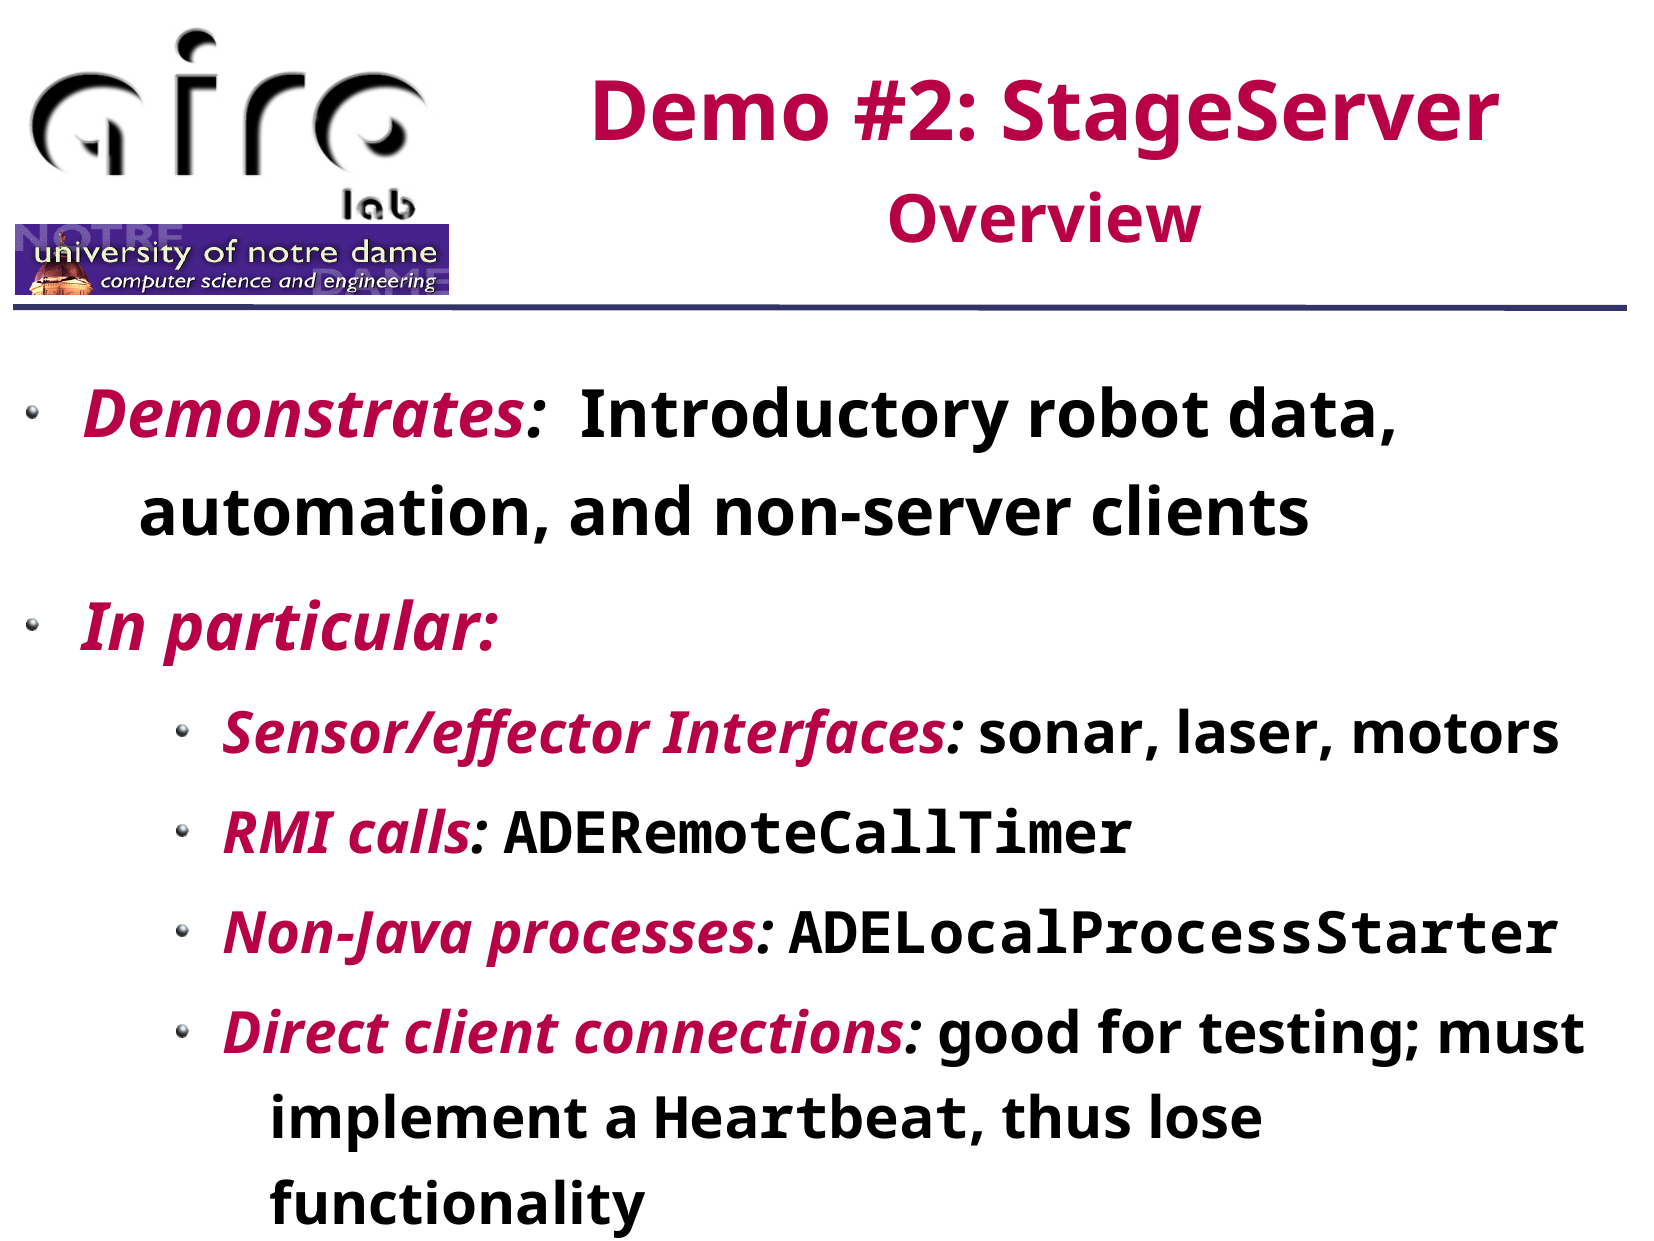

# Demo #2: StageServer Overview
Demonstrates: Introductory robot data, automation, and non-server clients
In particular:
Sensor/effector Interfaces: sonar, laser, motors
RMI calls: ADERemoteCallTimer
Non-Java processes: ADELocalProcessStarter
Direct client connections: good for testing; must implement a Heartbeat, thus lose functionality